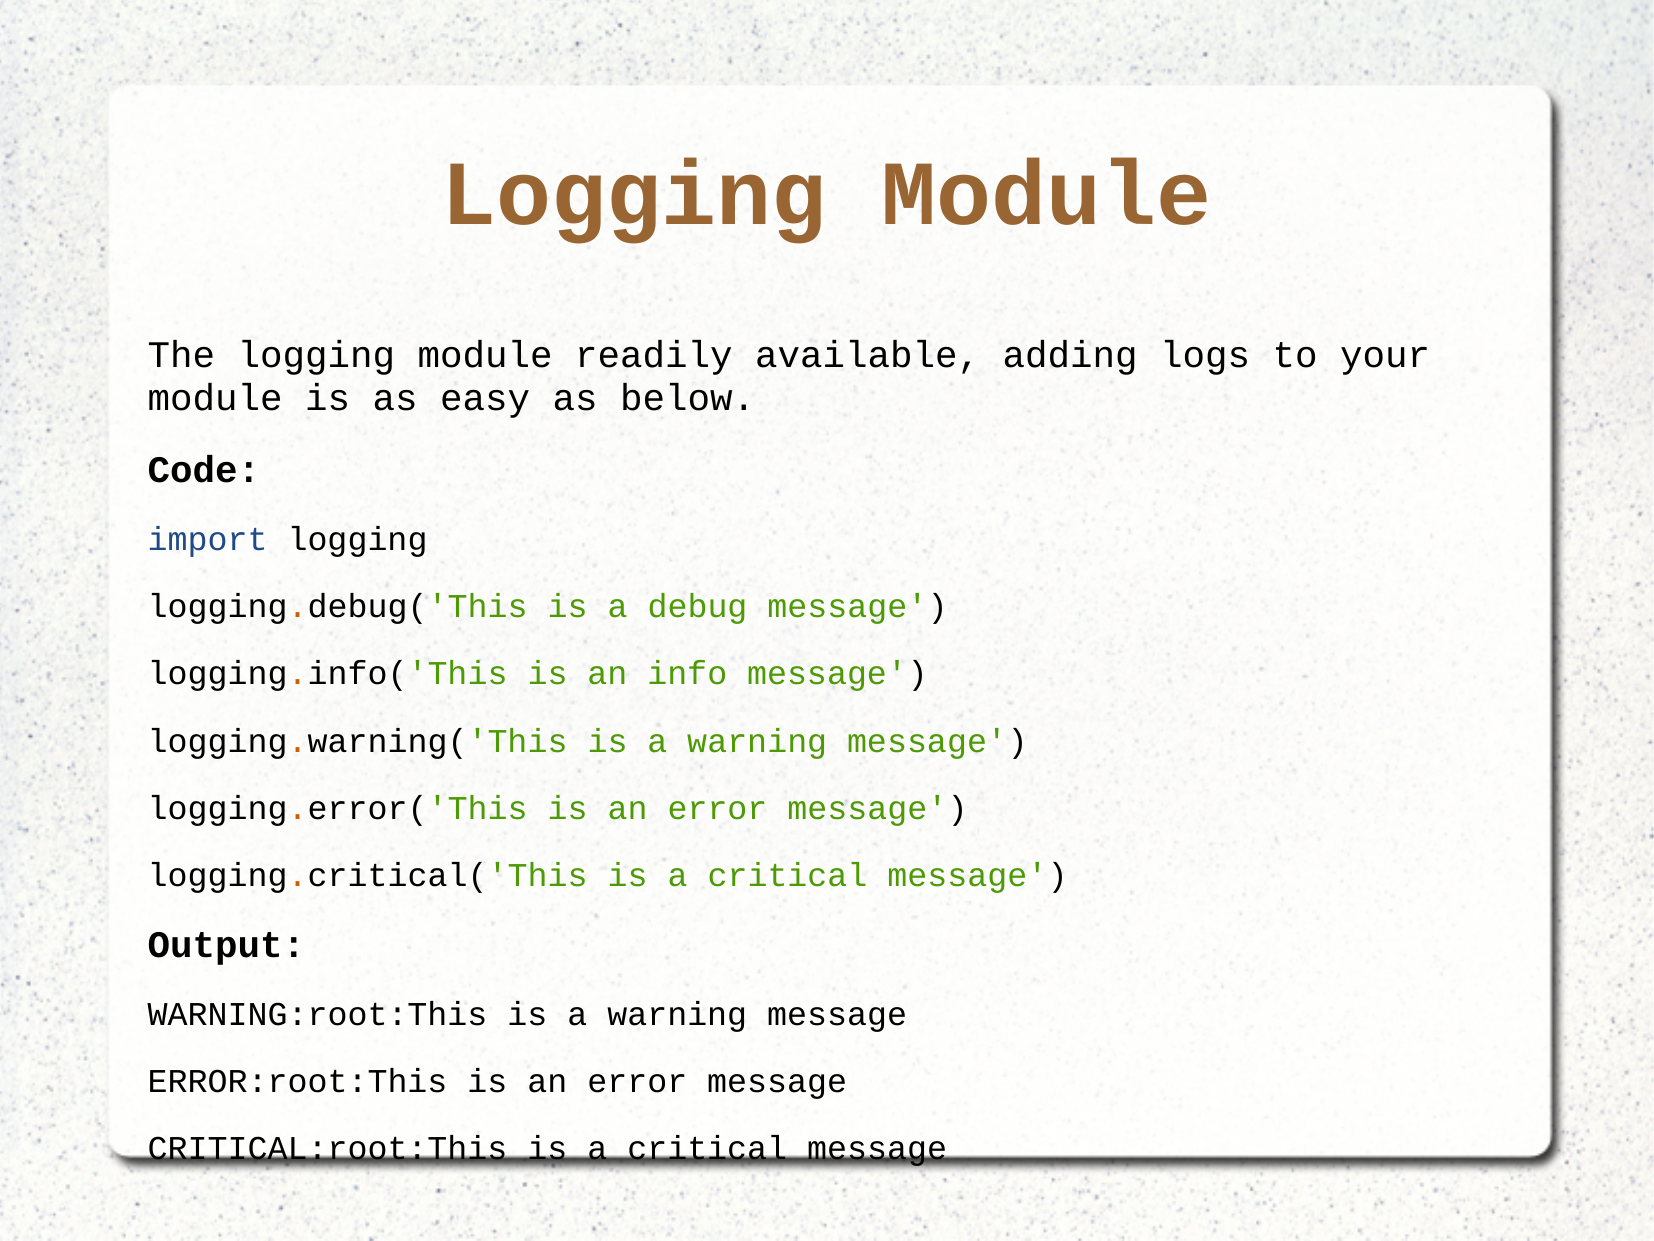

# Logging Module
The logging module readily available, adding logs to your module is as easy as below.
Code:
import logging
logging.debug('This is a debug message')
logging.info('This is an info message')
logging.warning('This is a warning message')
logging.error('This is an error message')
logging.critical('This is a critical message')
Output:
WARNING:root:This is a warning message
ERROR:root:This is an error message
CRITICAL:root:This is a critical message